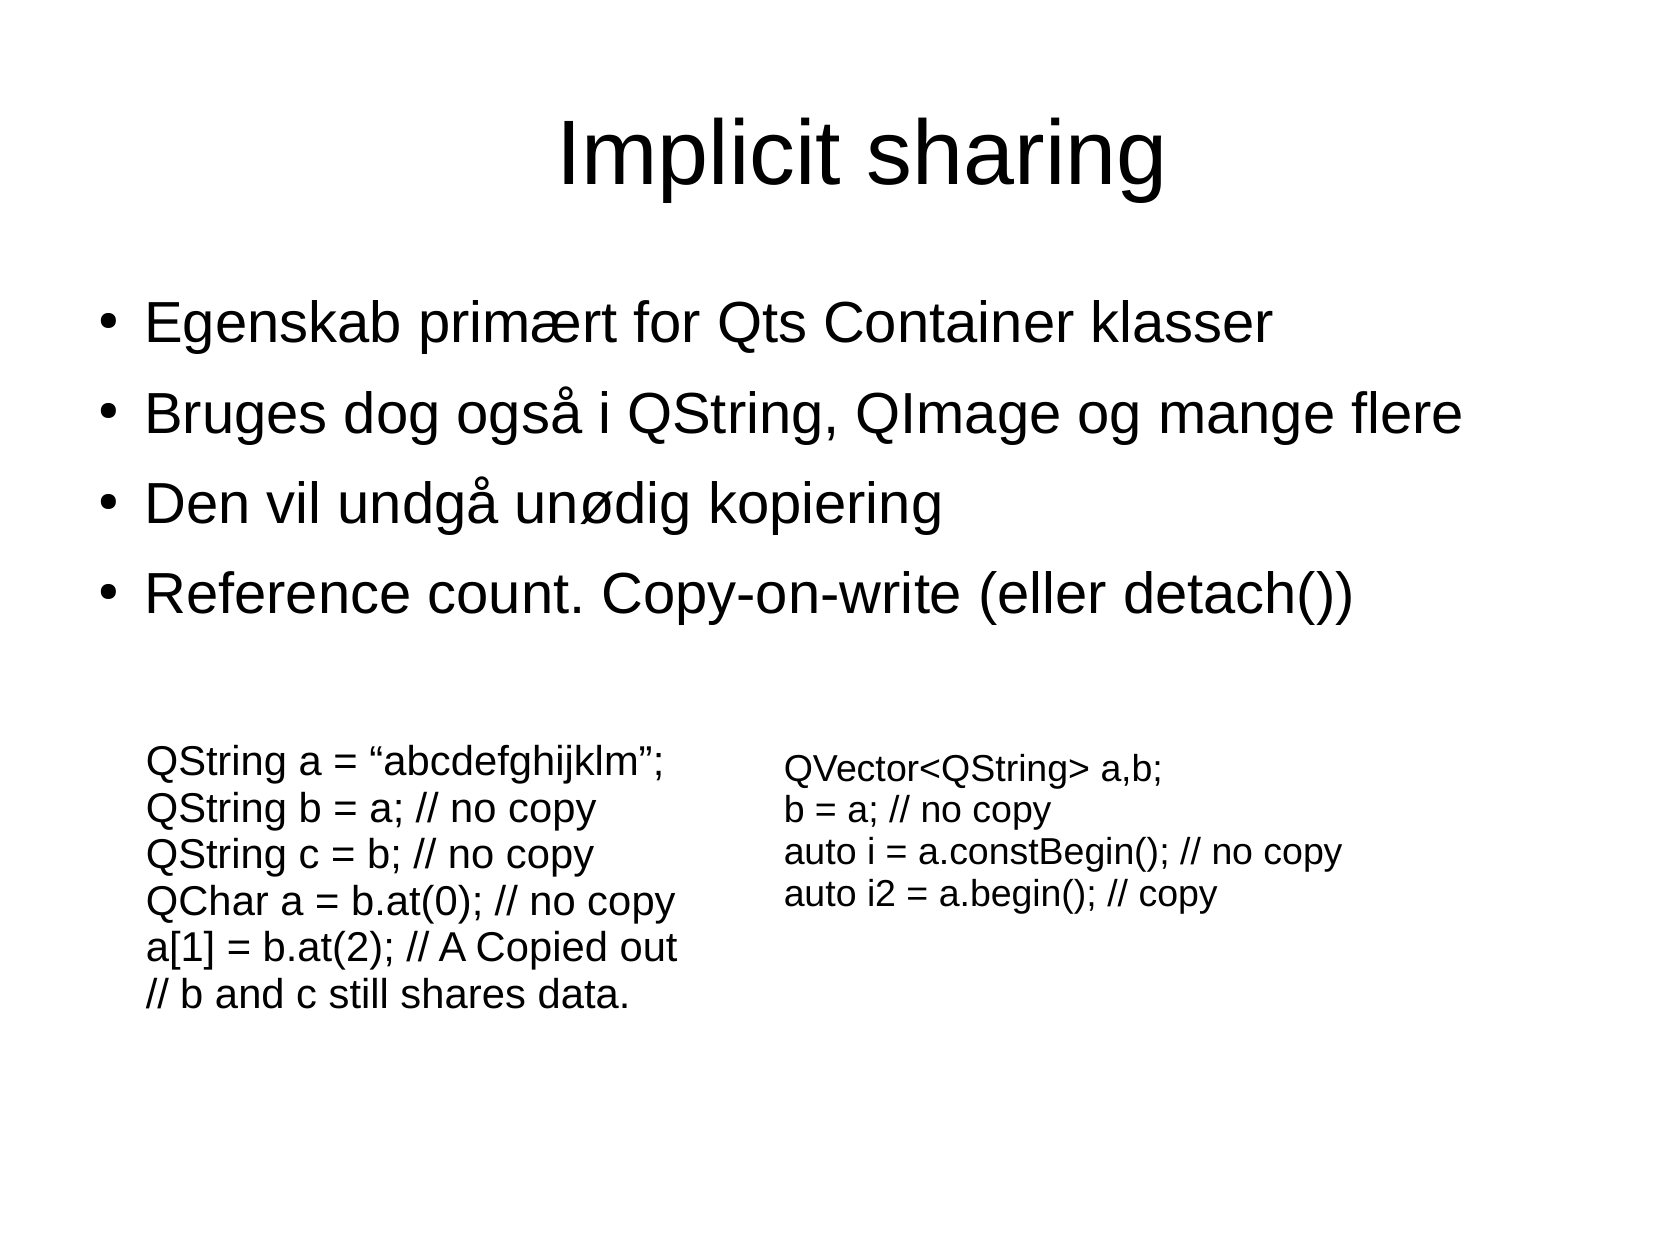

# Implicit sharing
Egenskab primært for Qts Container klasser
Bruges dog også i QString, QImage og mange flere
Den vil undgå unødig kopiering
Reference count. Copy-on-write (eller detach())
QString a = “abcdefghijklm”;
QString b = a; // no copy
QString c = b; // no copy
QChar a = b.at(0); // no copy
a[1] = b.at(2); // A Copied out
// b and c still shares data.
QVector<QString> a,b;
b = a; // no copy
auto i = a.constBegin(); // no copy
auto i2 = a.begin(); // copy